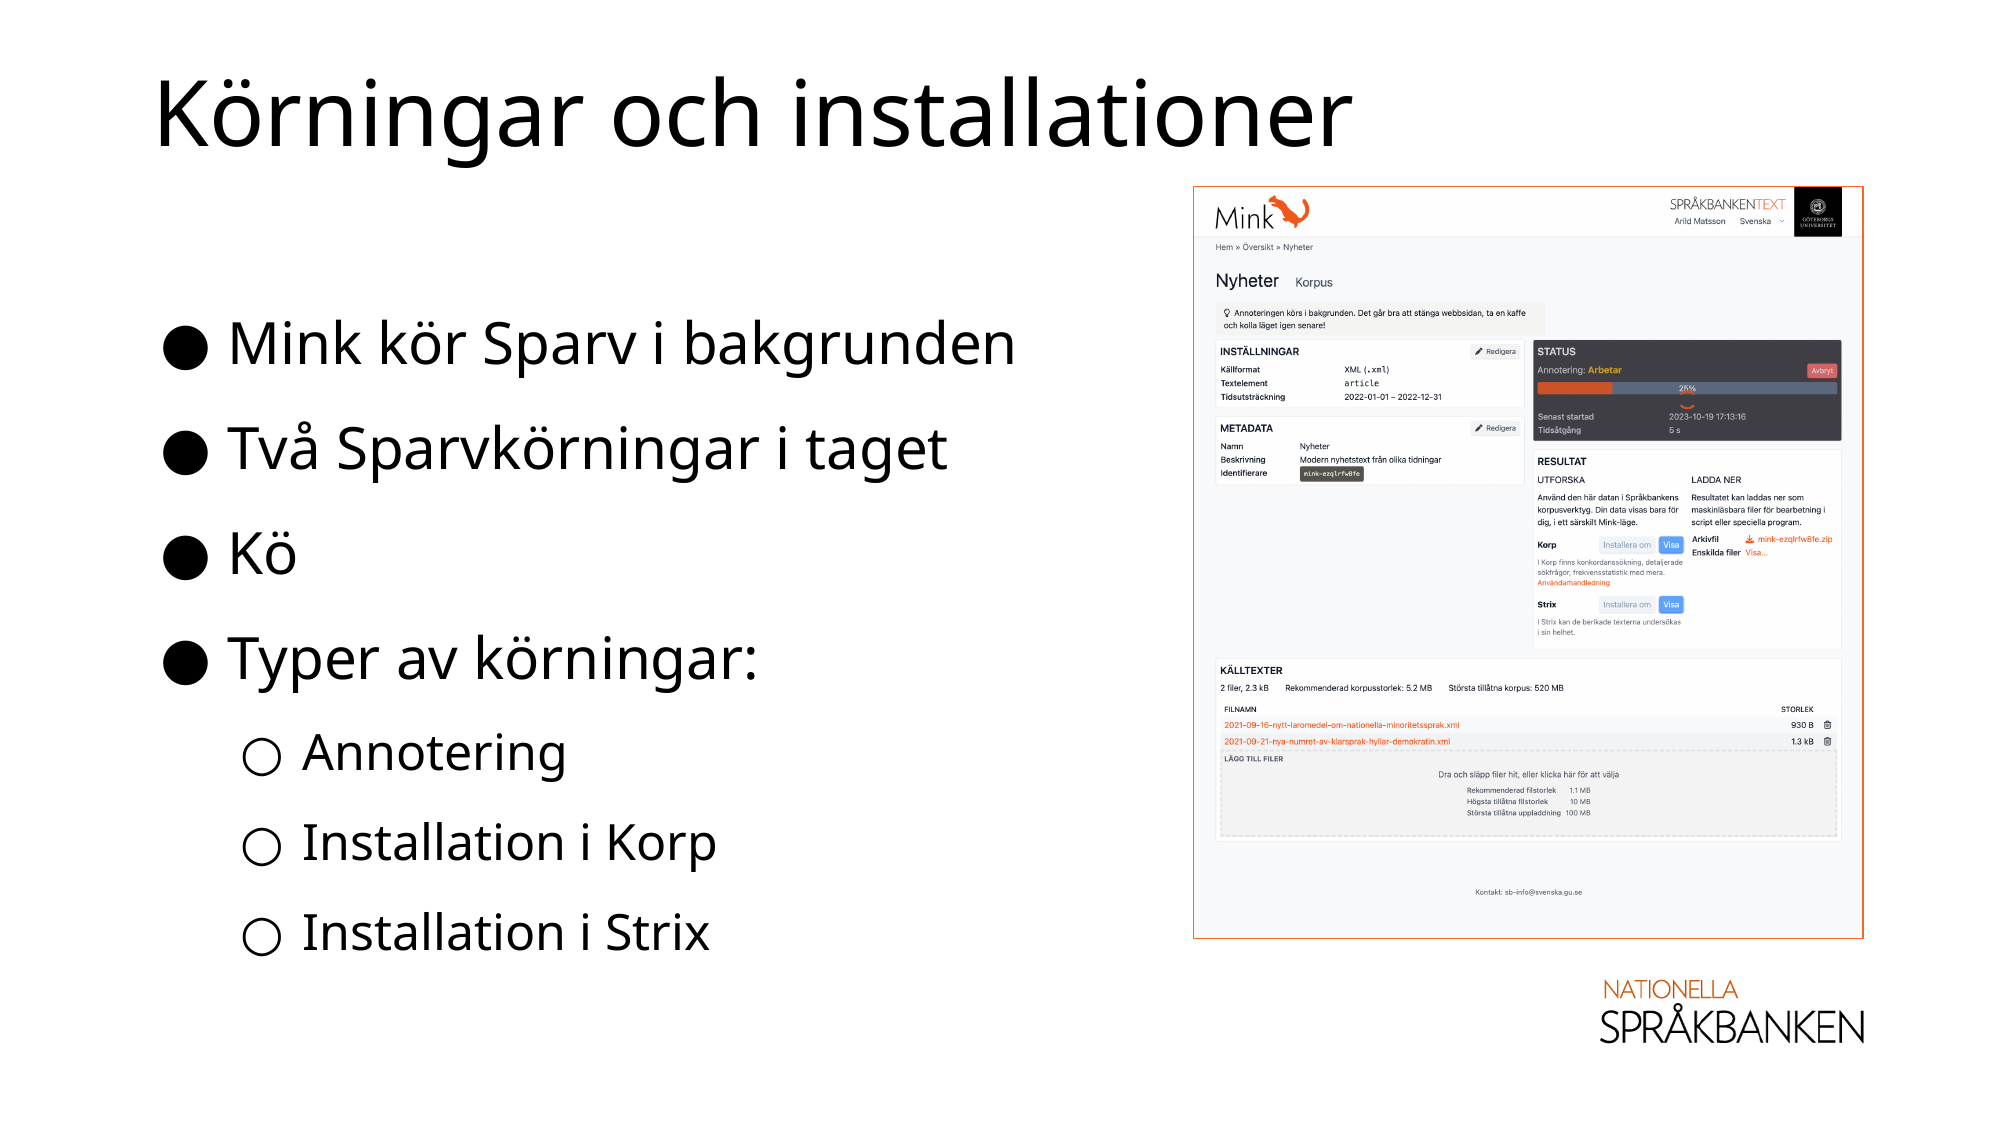

# Körningar och installationer
Mink kör Sparv i bakgrunden
Två Sparvkörningar i taget
Kö
Typer av körningar:
Annotering
Installation i Korp
Installation i Strix